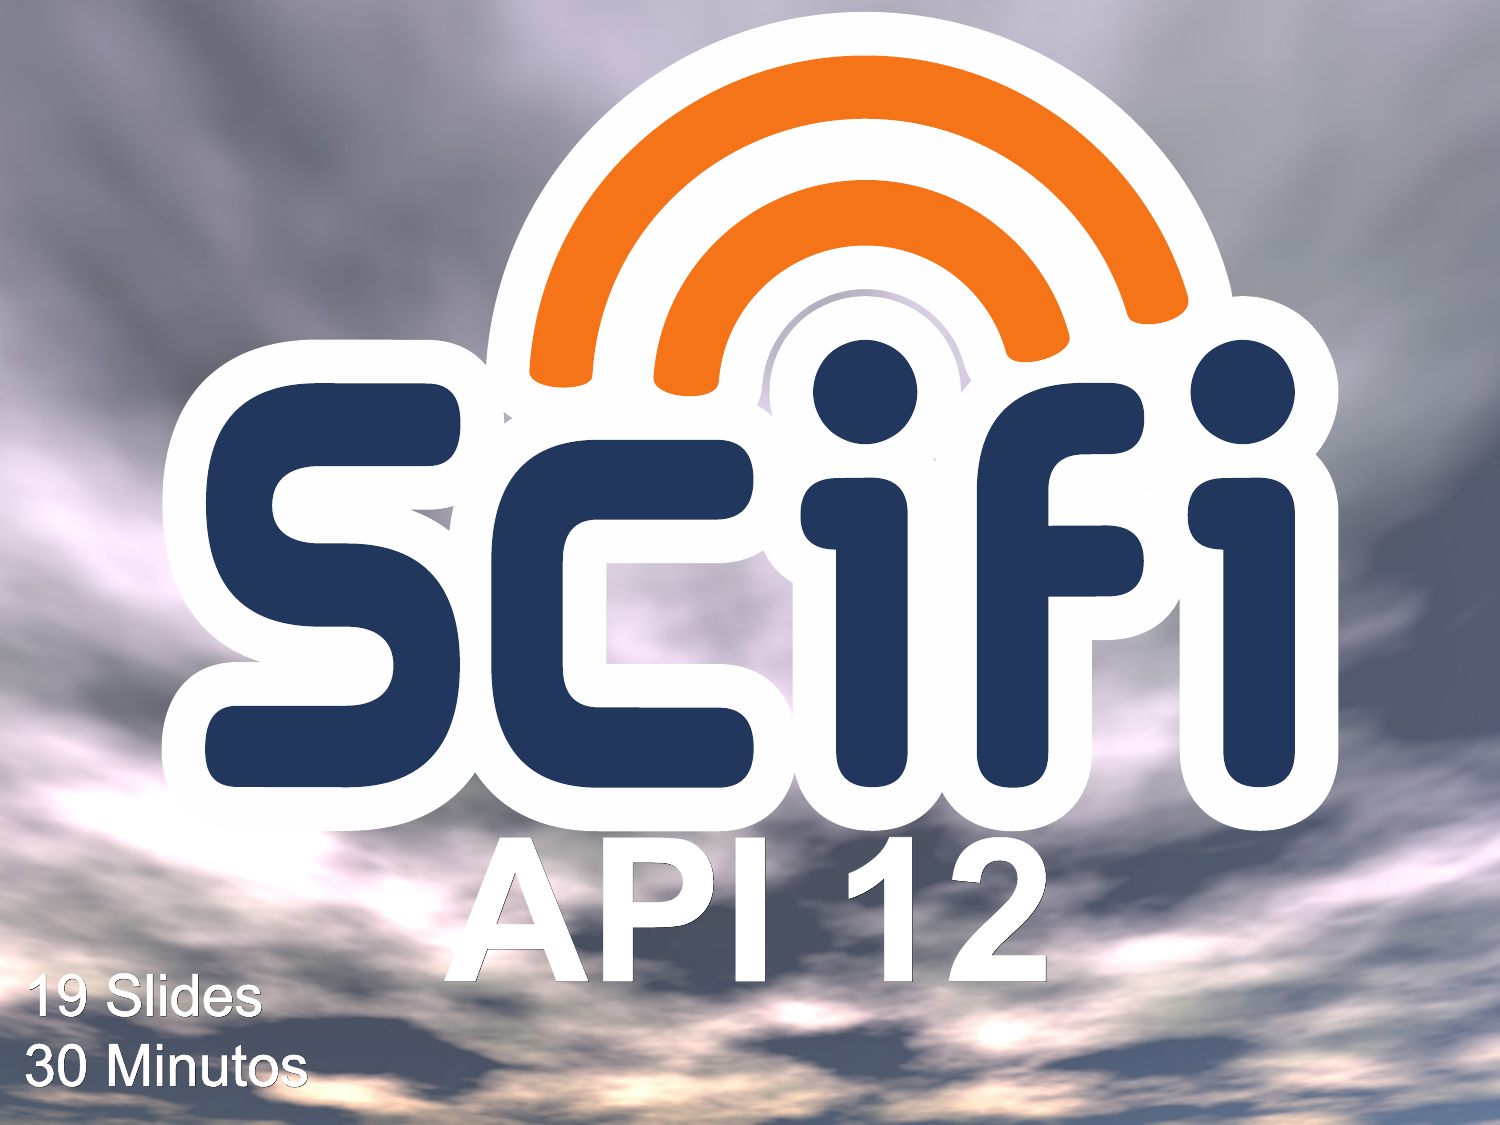

# API 12
19 Slides
30 Minutos